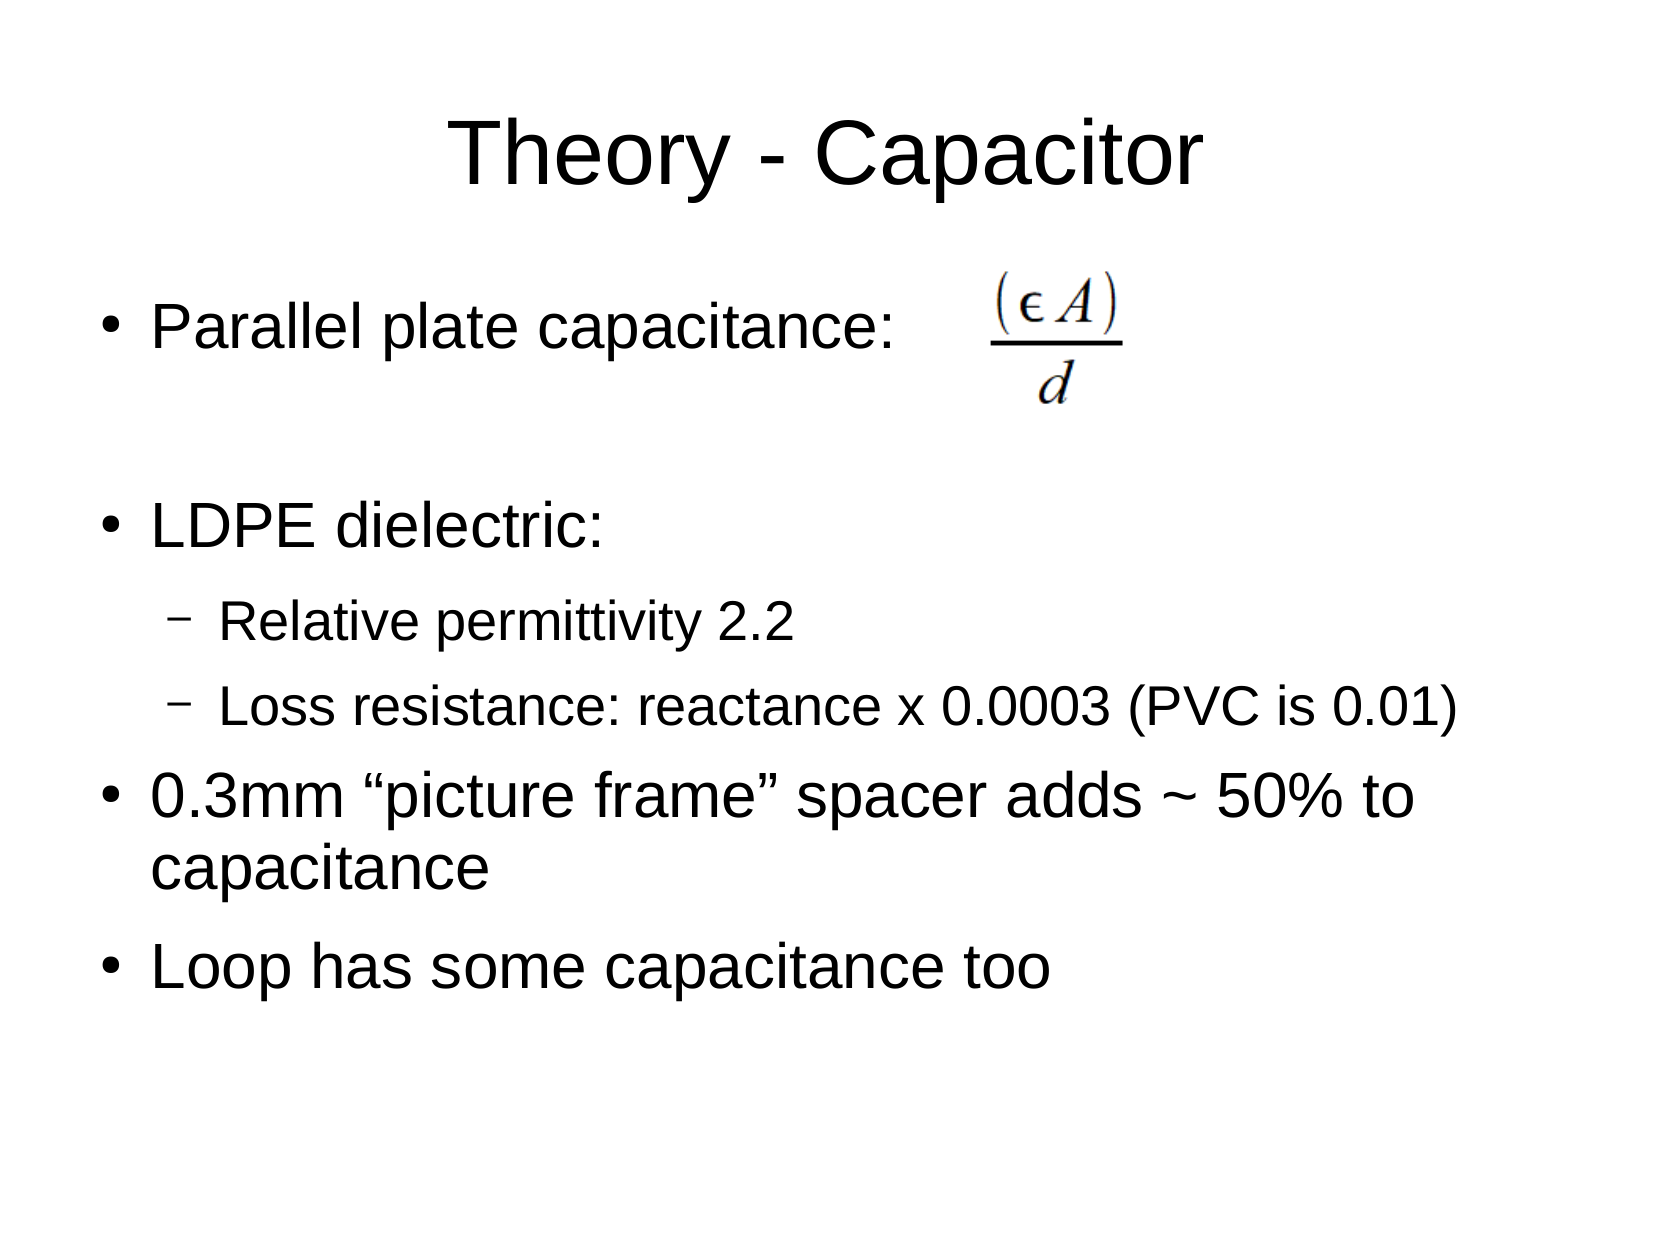

# Theory - Capacitor
Parallel plate capacitance:
LDPE dielectric:
Relative permittivity 2.2
Loss resistance: reactance x 0.0003 (PVC is 0.01)
0.3mm “picture frame” spacer adds ~ 50% to capacitance
Loop has some capacitance too